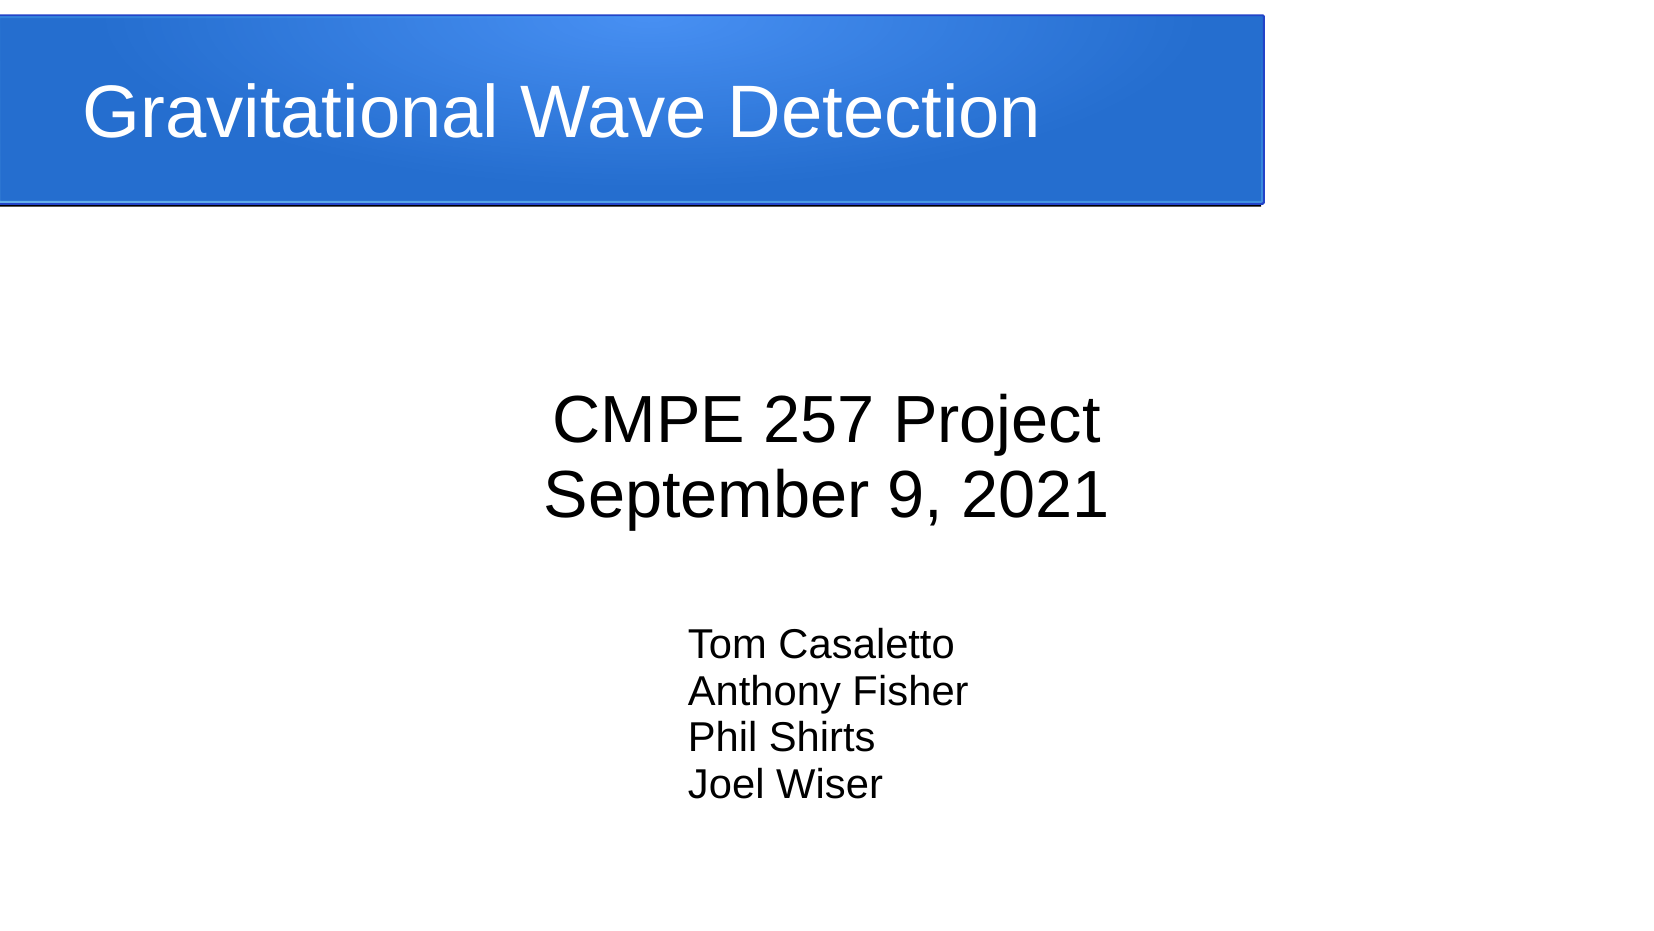

# Gravitational Wave Detection
CMPE 257 Project
September 9, 2021
Tom Casaletto
Anthony Fisher
Phil Shirts
Joel Wiser